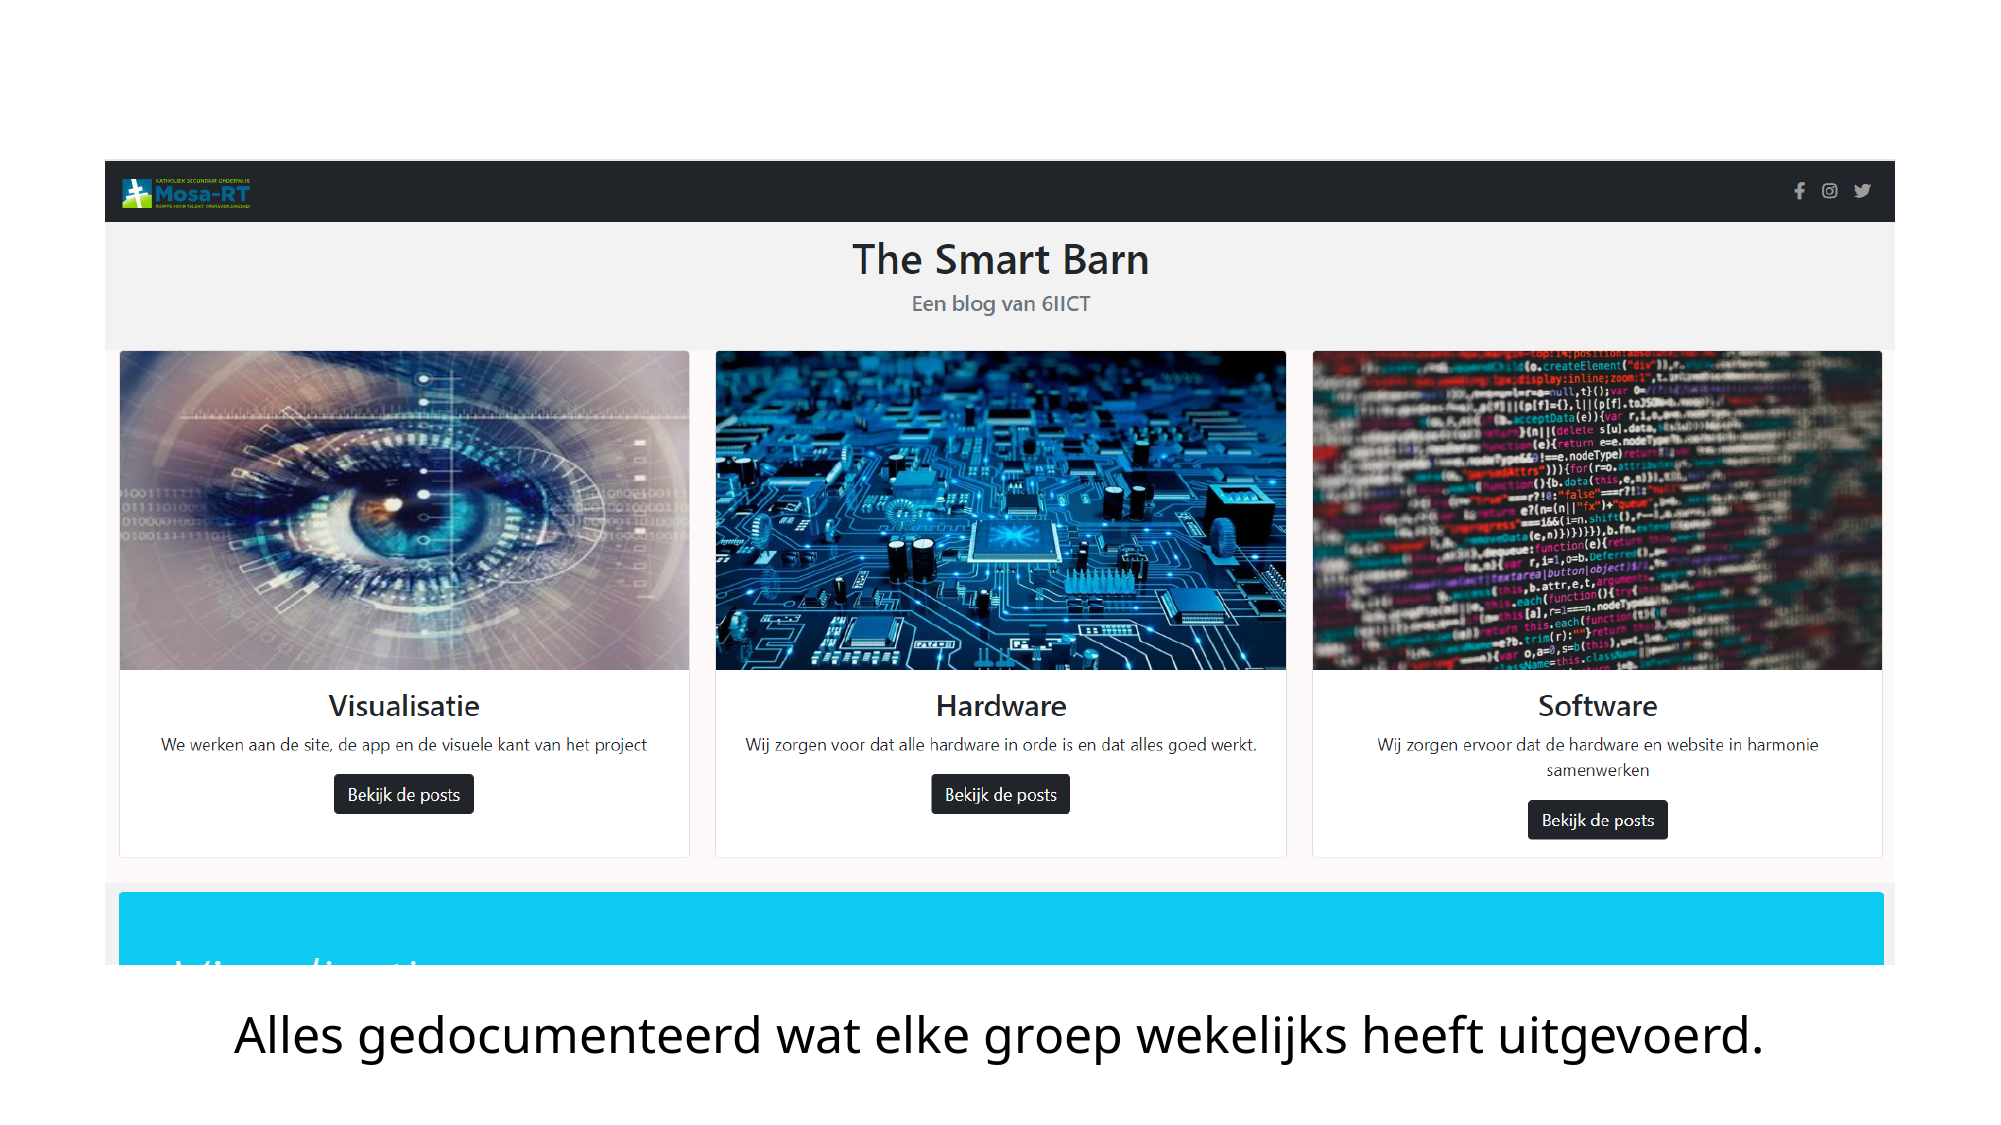

Alles gedocumenteerd wat elke groep wekelijks heeft uitgevoerd.